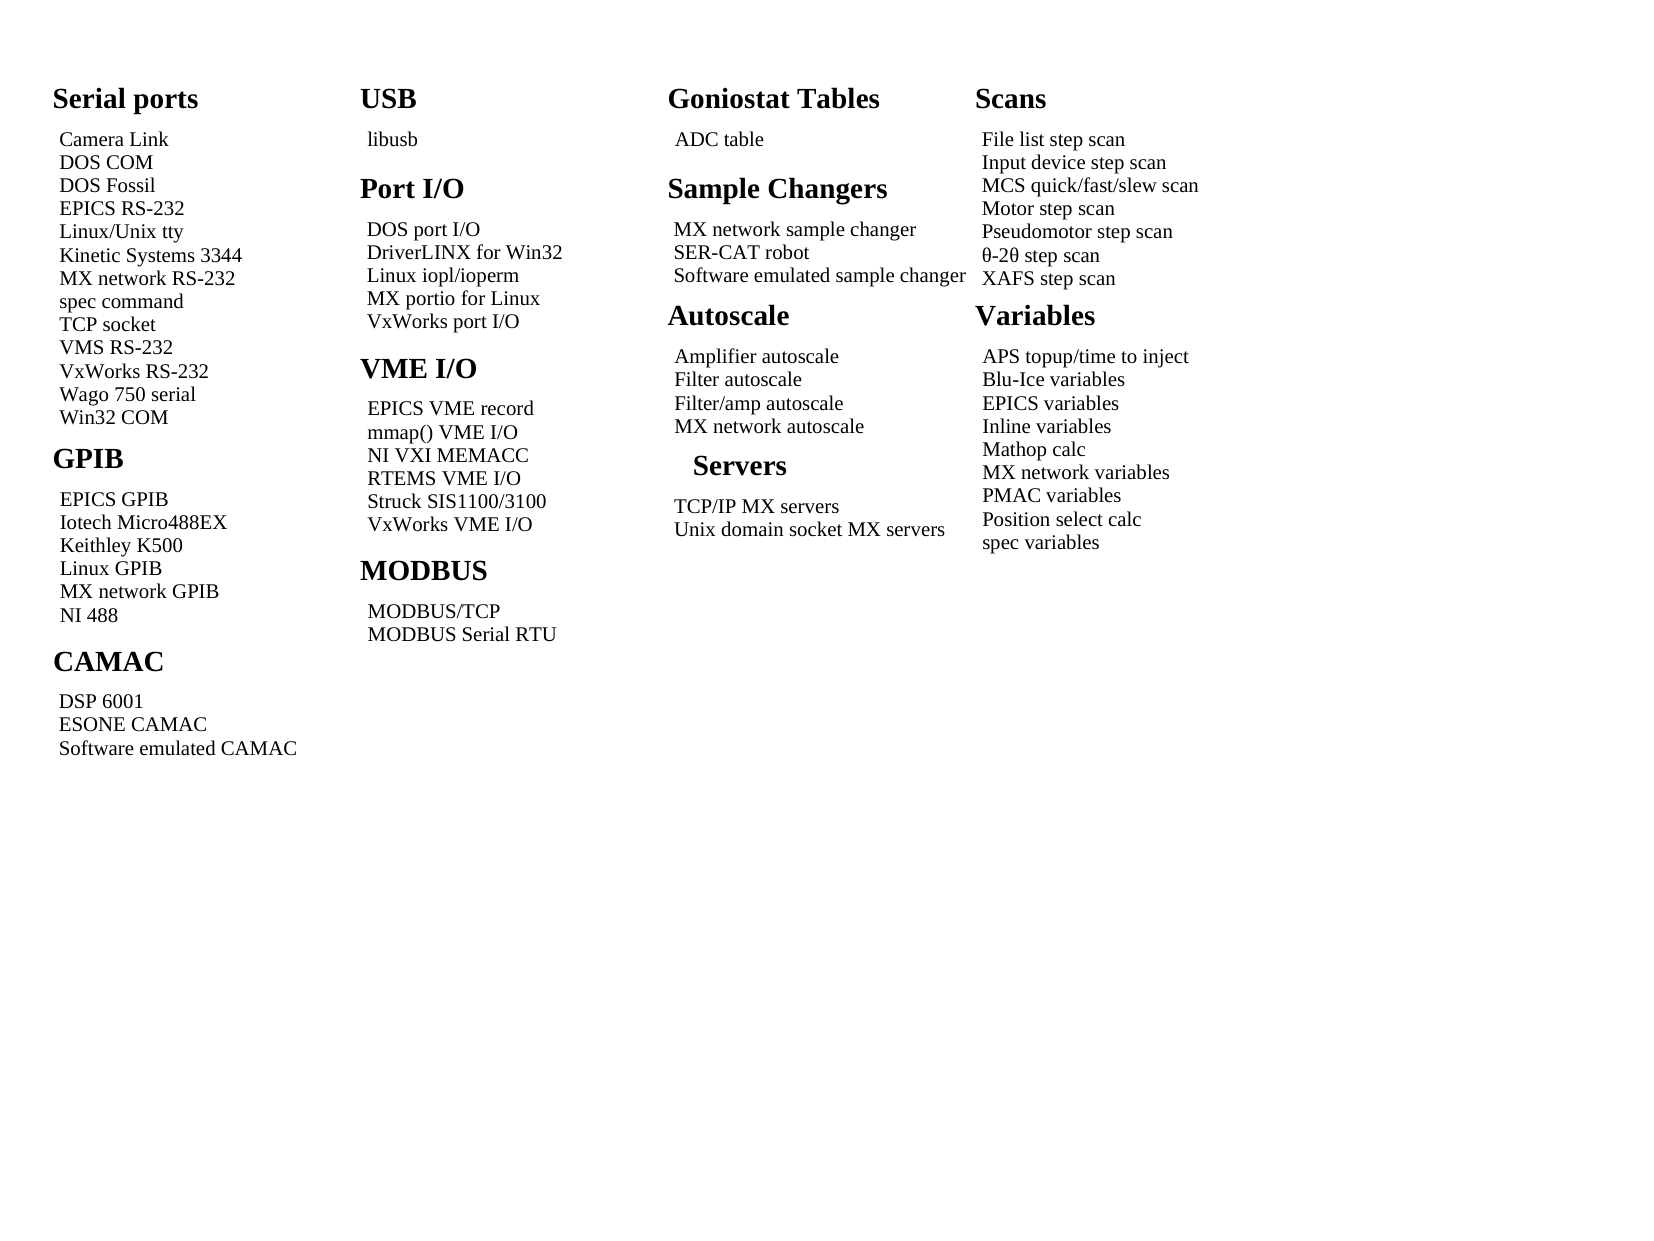

Serial ports
USB
Goniostat Tables
Scans
Camera Link
DOS COM
DOS Fossil
EPICS RS-232
Linux/Unix tty
Kinetic Systems 3344
MX network RS-232
spec command
TCP socket
VMS RS-232
VxWorks RS-232
Wago 750 serial
Win32 COM
libusb
ADC table
File list step scan
Input device step scan
MCS quick/fast/slew scan
Motor step scan
Pseudomotor step scan
θ-2θ step scan
XAFS step scan
Port I/O
Sample Changers
DOS port I/O
DriverLINX for Win32
Linux iopl/ioperm
MX portio for Linux
VxWorks port I/O
MX network sample changer
SER-CAT robot
Software emulated sample changer
Autoscale
Variables
Amplifier autoscale
Filter autoscale
Filter/amp autoscale
MX network autoscale
APS topup/time to inject
Blu-Ice variables
EPICS variables
Inline variables
Mathop calc
MX network variables
PMAC variables
Position select calc
spec variables
VME I/O
EPICS VME record
mmap() VME I/O
NI VXI MEMACC
RTEMS VME I/O
Struck SIS1100/3100
VxWorks VME I/O
GPIB
Servers
EPICS GPIB
Iotech Micro488EX
Keithley K500
Linux GPIB
MX network GPIB
NI 488
TCP/IP MX servers
Unix domain socket MX servers
MODBUS
MODBUS/TCP
MODBUS Serial RTU
CAMAC
DSP 6001
ESONE CAMAC
Software emulated CAMAC